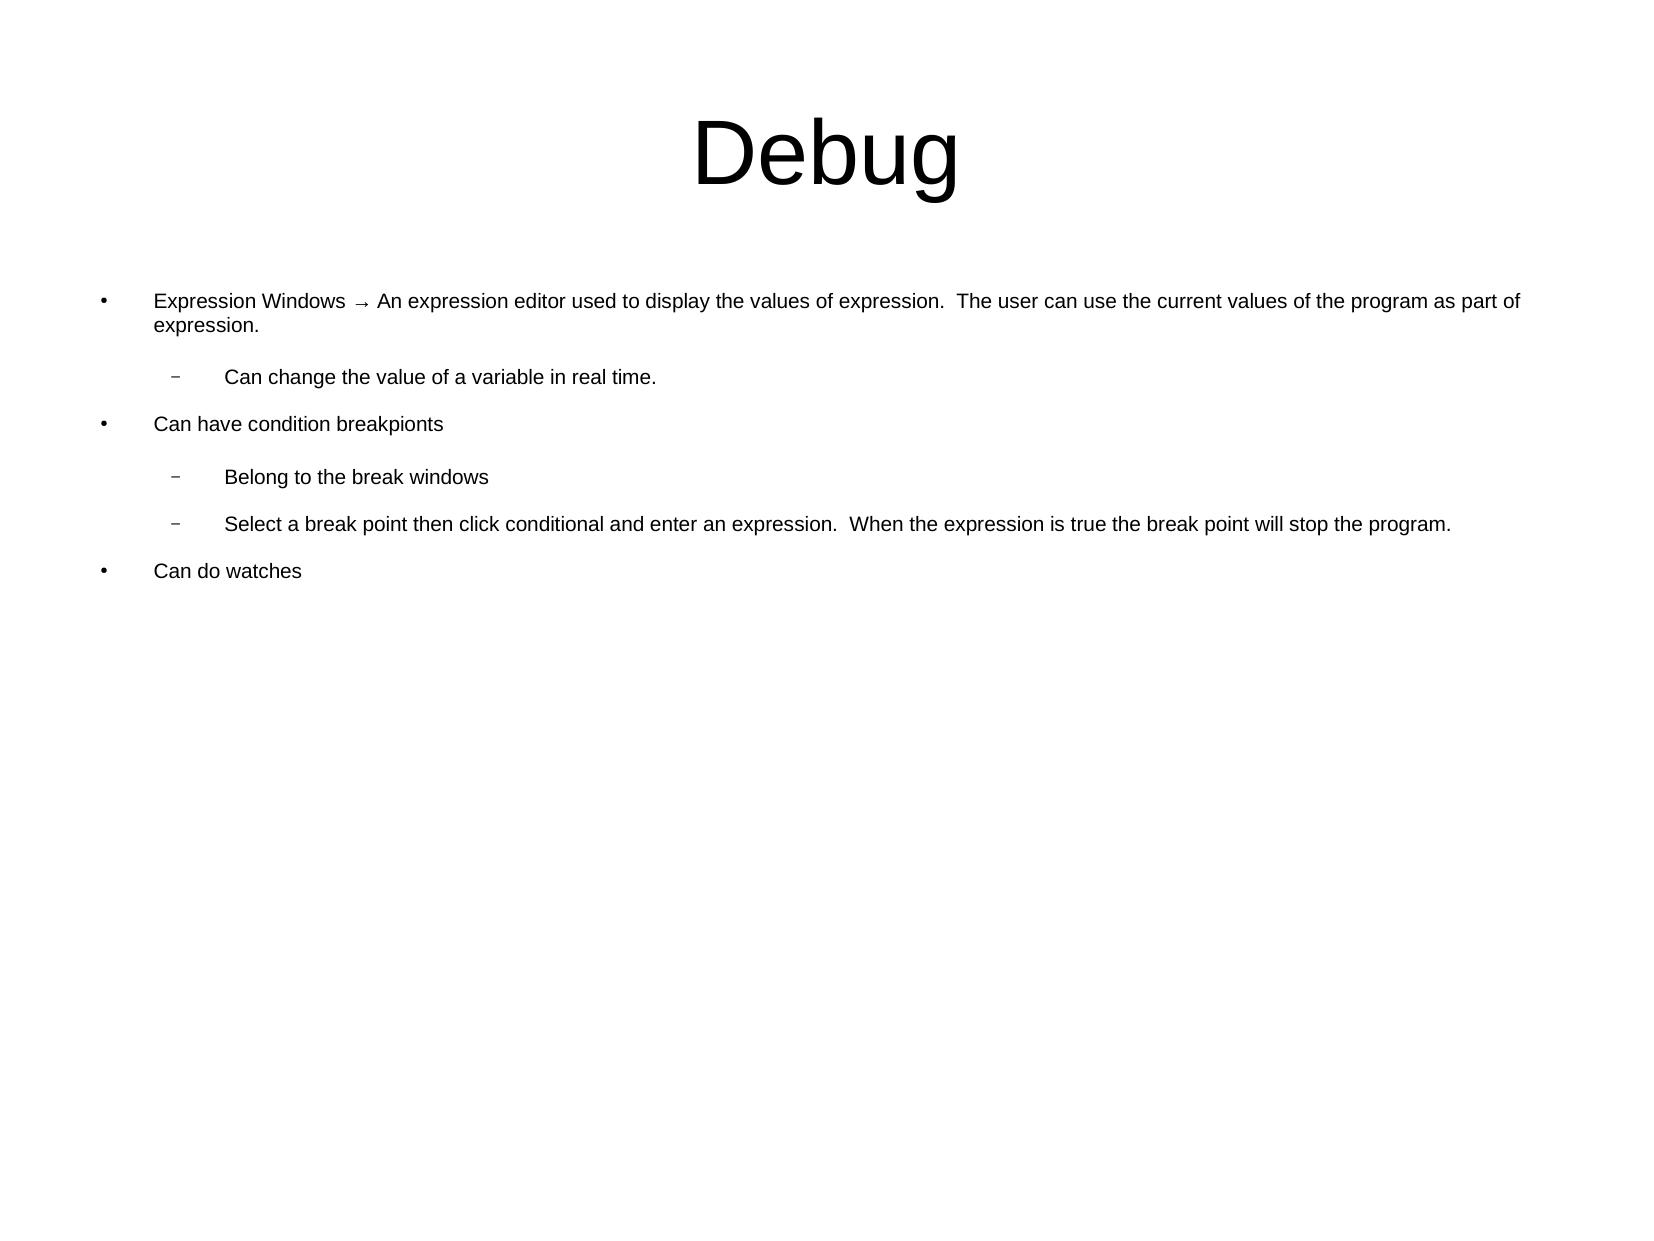

# Debug
Expression Windows → An expression editor used to display the values of expression. The user can use the current values of the program as part of expression.
Can change the value of a variable in real time.
Can have condition breakpionts
Belong to the break windows
Select a break point then click conditional and enter an expression. When the expression is true the break point will stop the program.
Can do watches